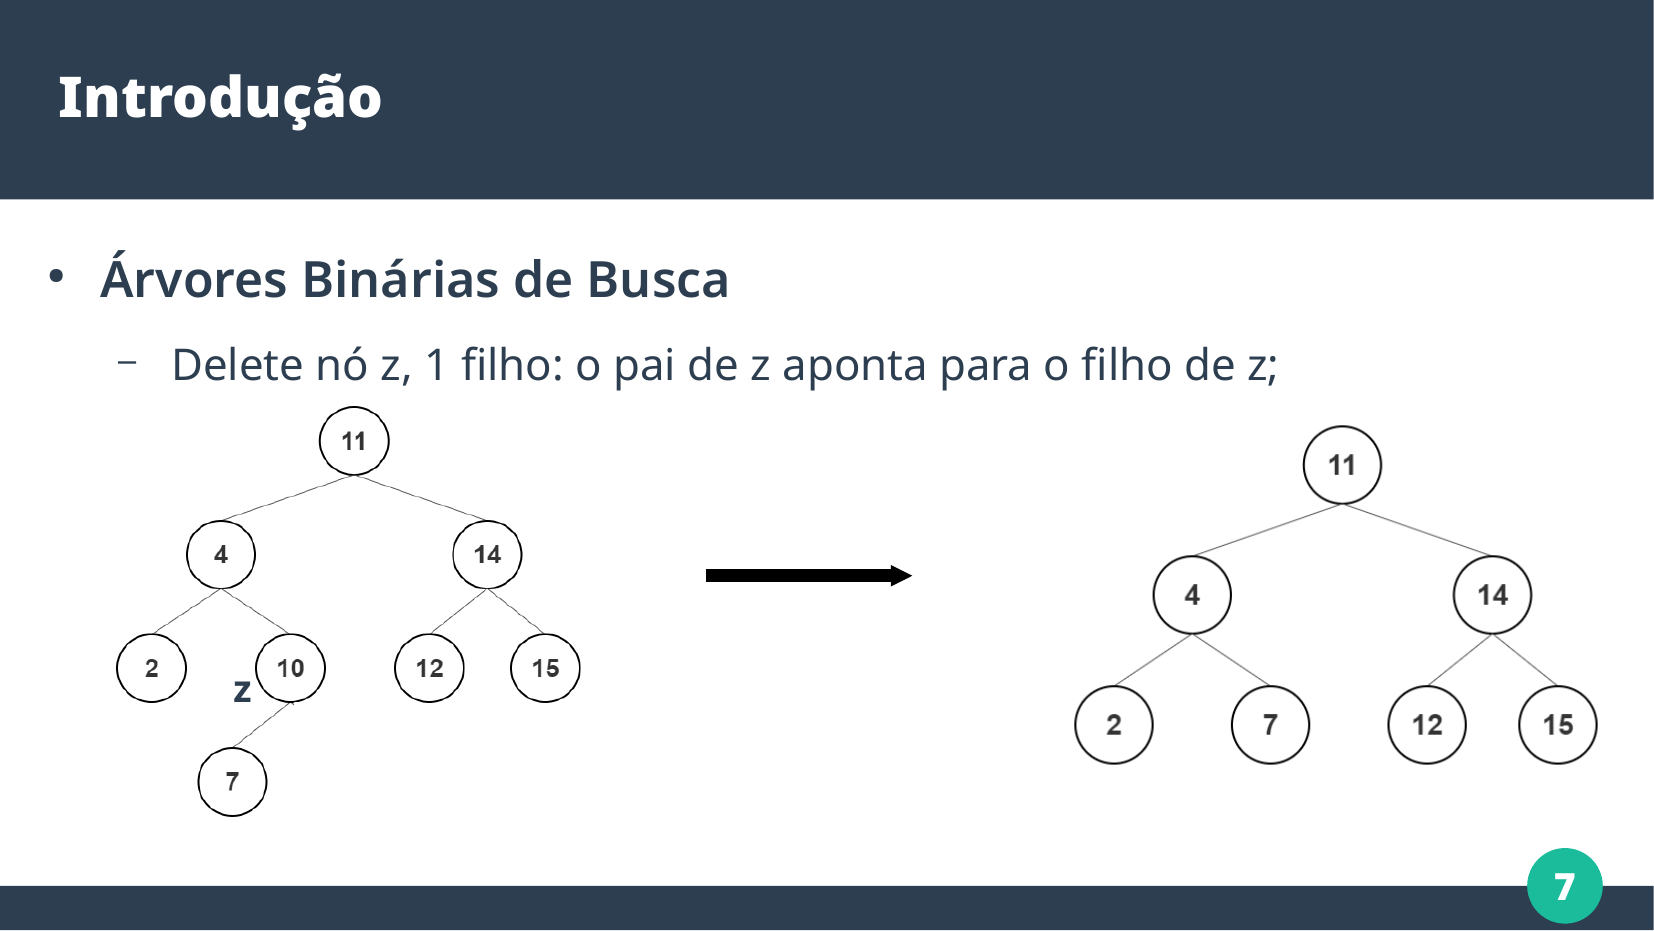

# Introdução
Árvores Binárias de Busca
Delete nó z, 1 filho: o pai de z aponta para o filho de z;
z